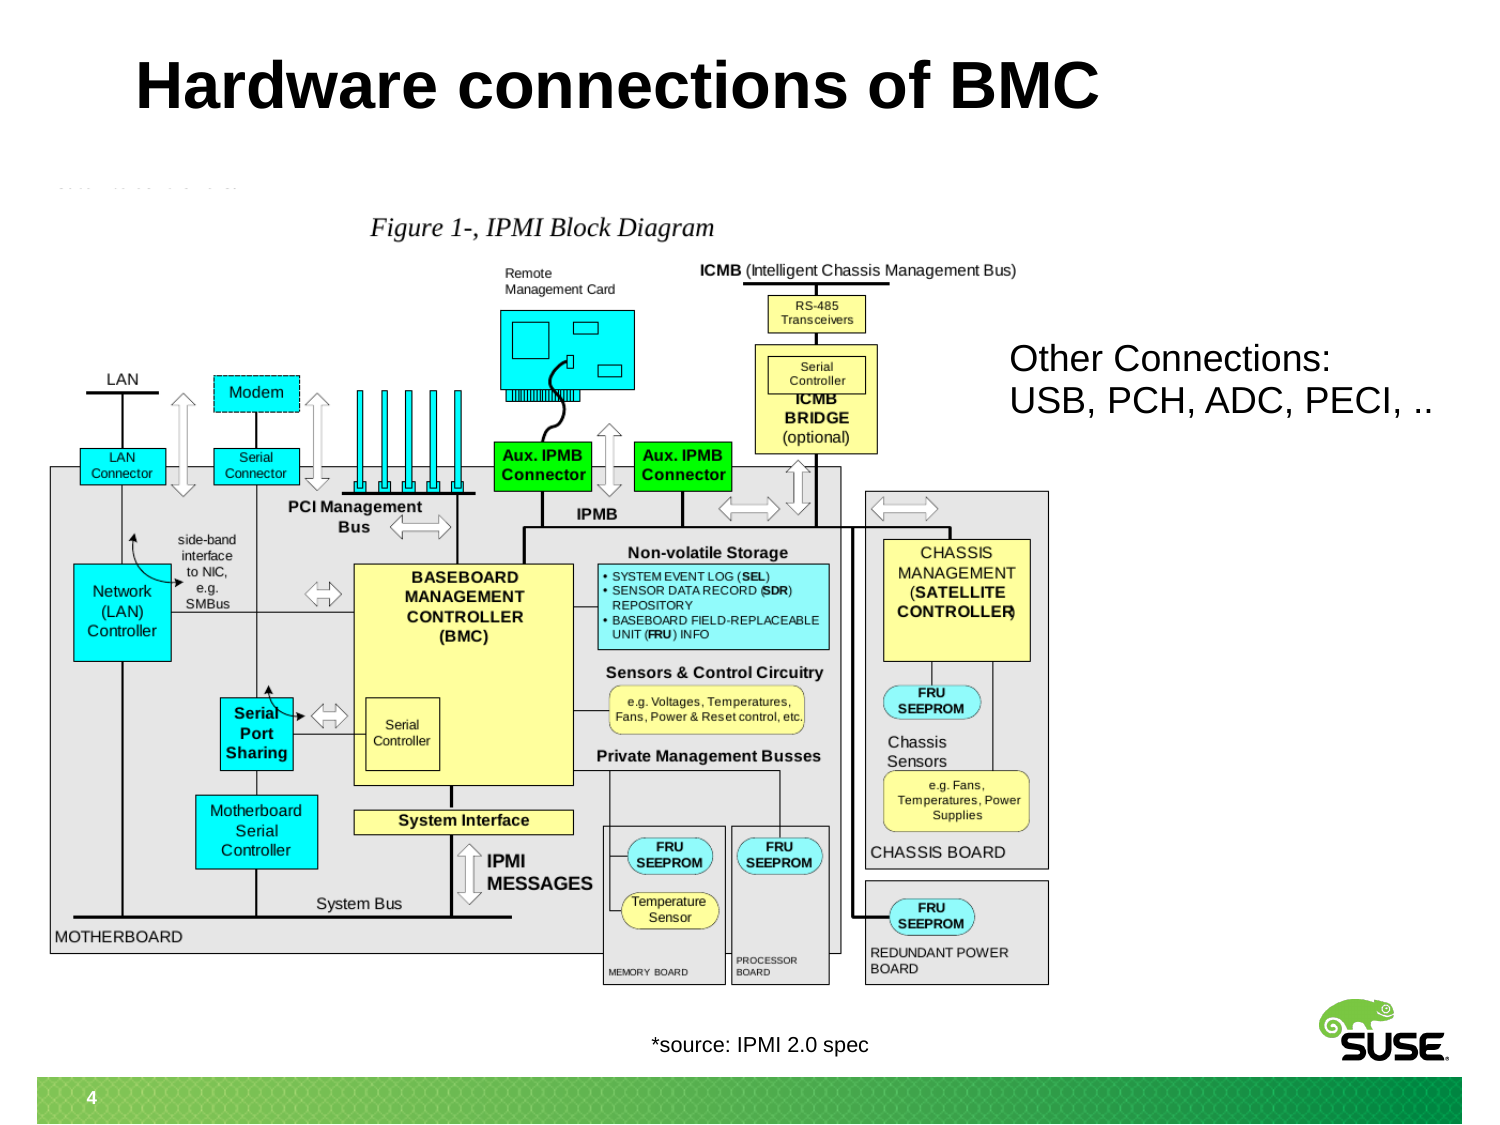

# Hardware connections of BMC
Other Connections:
USB, PCH, ADC, PECI, ..
*source: IPMI 2.0 spec